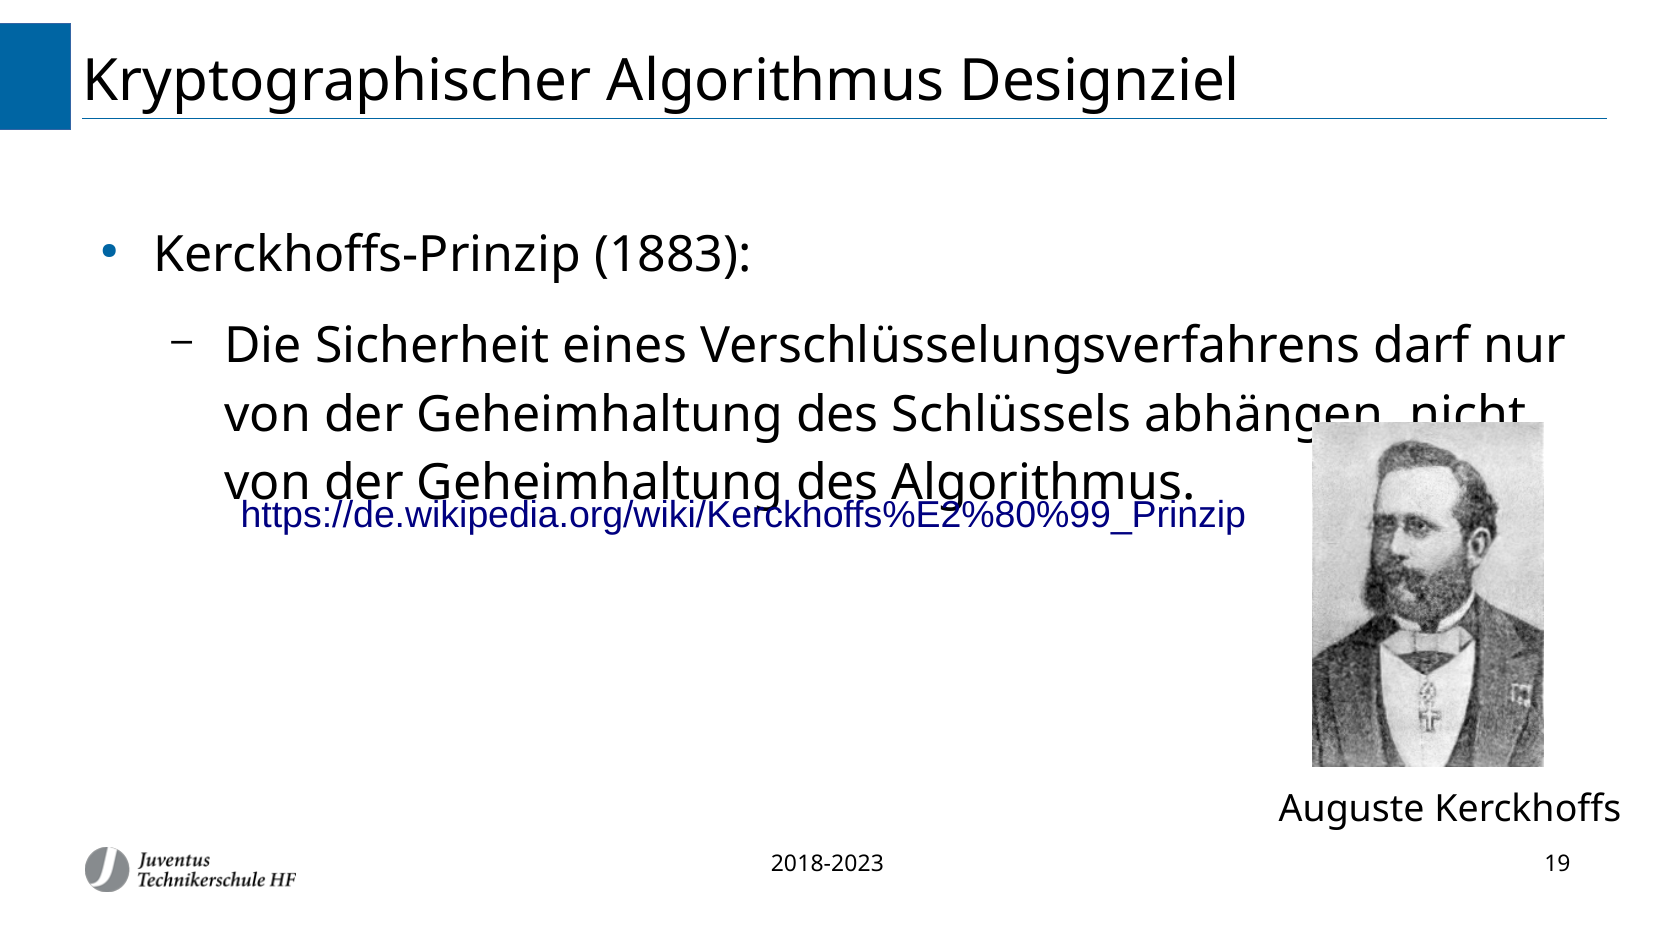

# Kryptographischer Algorithmus Designziel
Kerckhoffs-Prinzip (1883):
Die Sicherheit eines Verschlüsselungsverfahrens darf nur von der Geheimhaltung des Schlüssels abhängen, nicht von der Geheimhaltung des Algorithmus.
https://de.wikipedia.org/wiki/Kerckhoffs%E2%80%99_Prinzip
Auguste Kerckhoffs
2018-2023
19